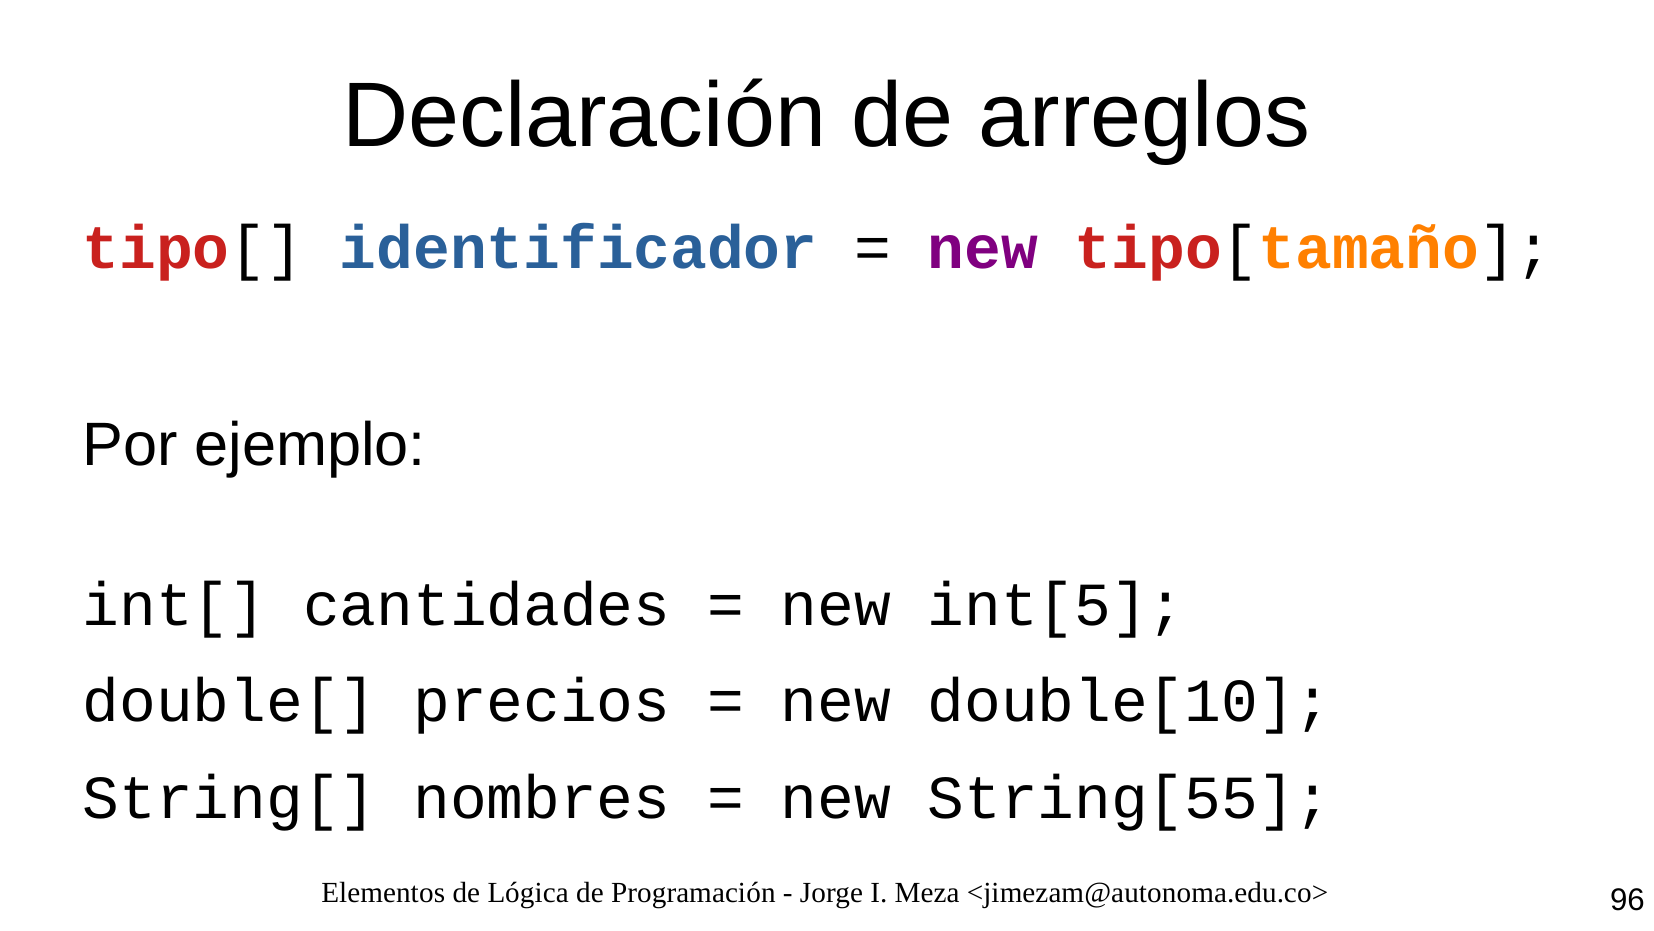

# Declaración de arreglos
tipo[] identificador = new tipo[tamaño];
Por ejemplo:
int[] cantidades = new int[5];
double[] precios = new double[10];
String[] nombres = new String[55];
Elementos de Lógica de Programación - Jorge I. Meza <jimezam@autonoma.edu.co>